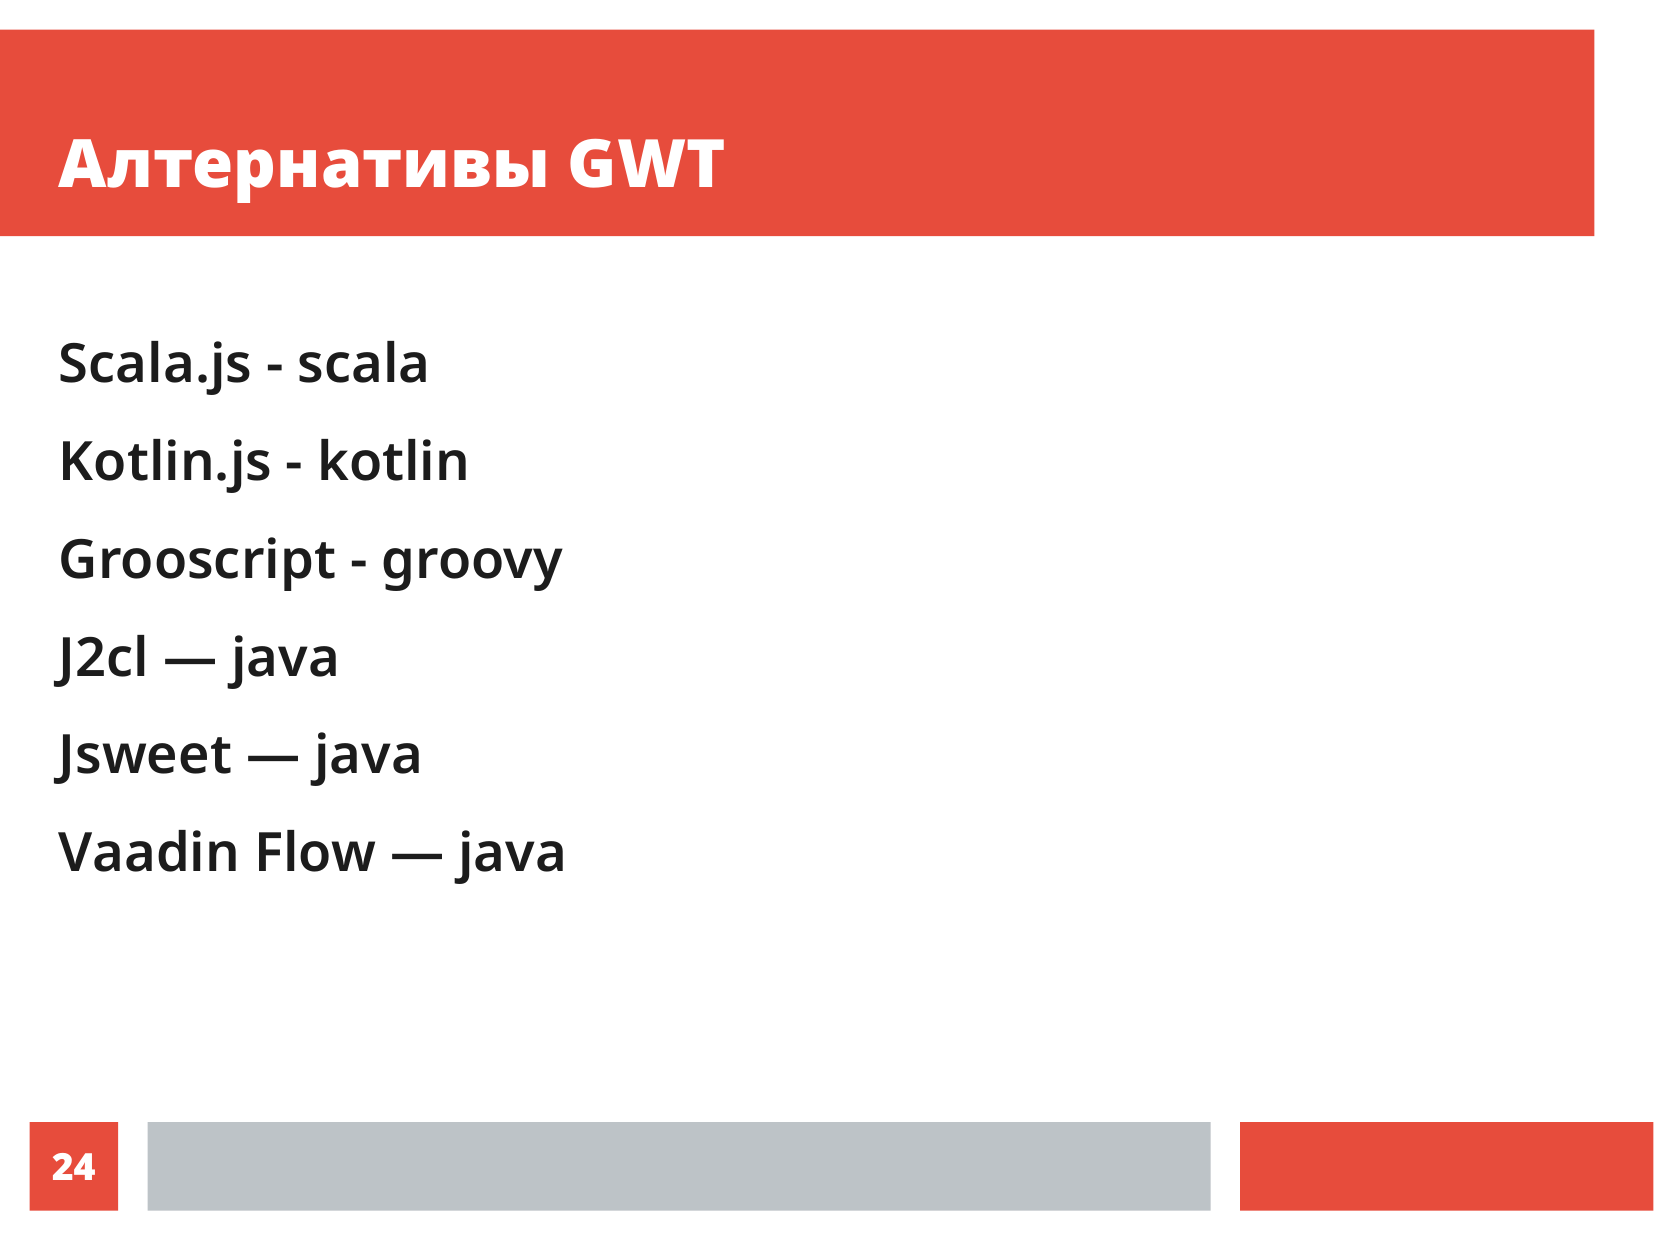

# Алтернативы GWT
Scala.js - scala
Kotlin.js - kotlin
Grooscript - groovy
J2cl — java
Jsweet — java
Vaadin Flow — java
24